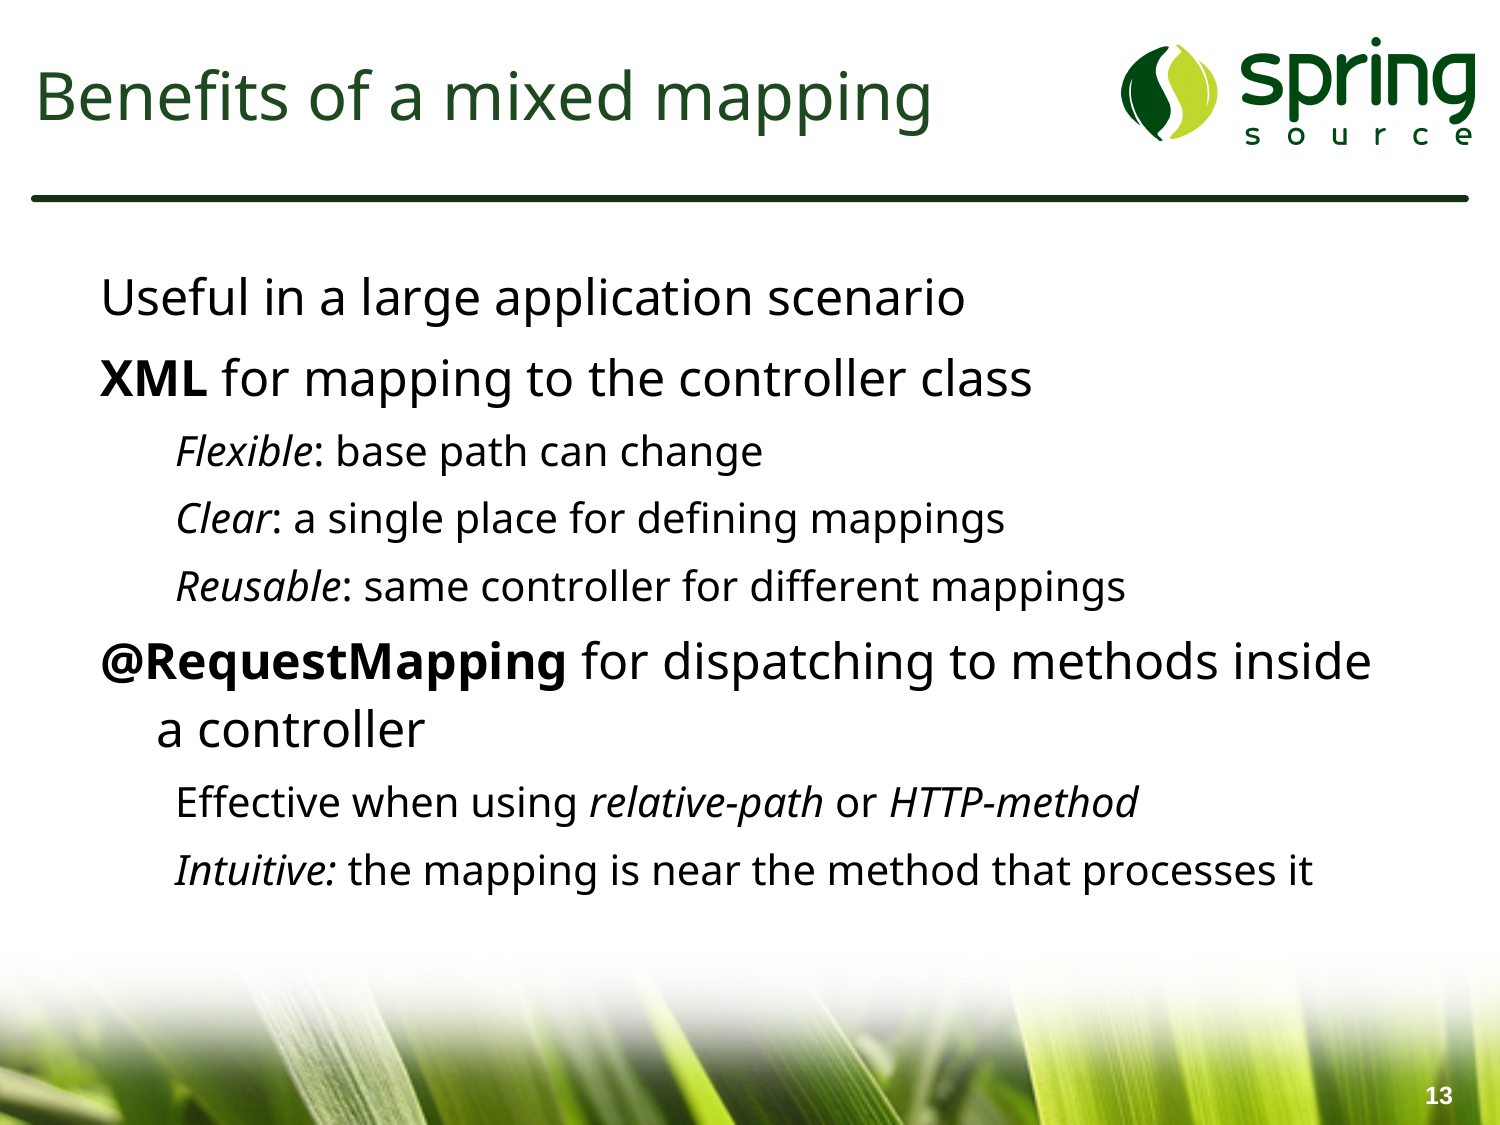

# Benefits of a mixed mapping
Useful in a large application scenario
XML for mapping to the controller class
Flexible: base path can change
Clear: a single place for defining mappings
Reusable: same controller for different mappings
@RequestMapping for dispatching to methods inside a controller
Effective when using relative-path or HTTP-method
Intuitive: the mapping is near the method that processes it